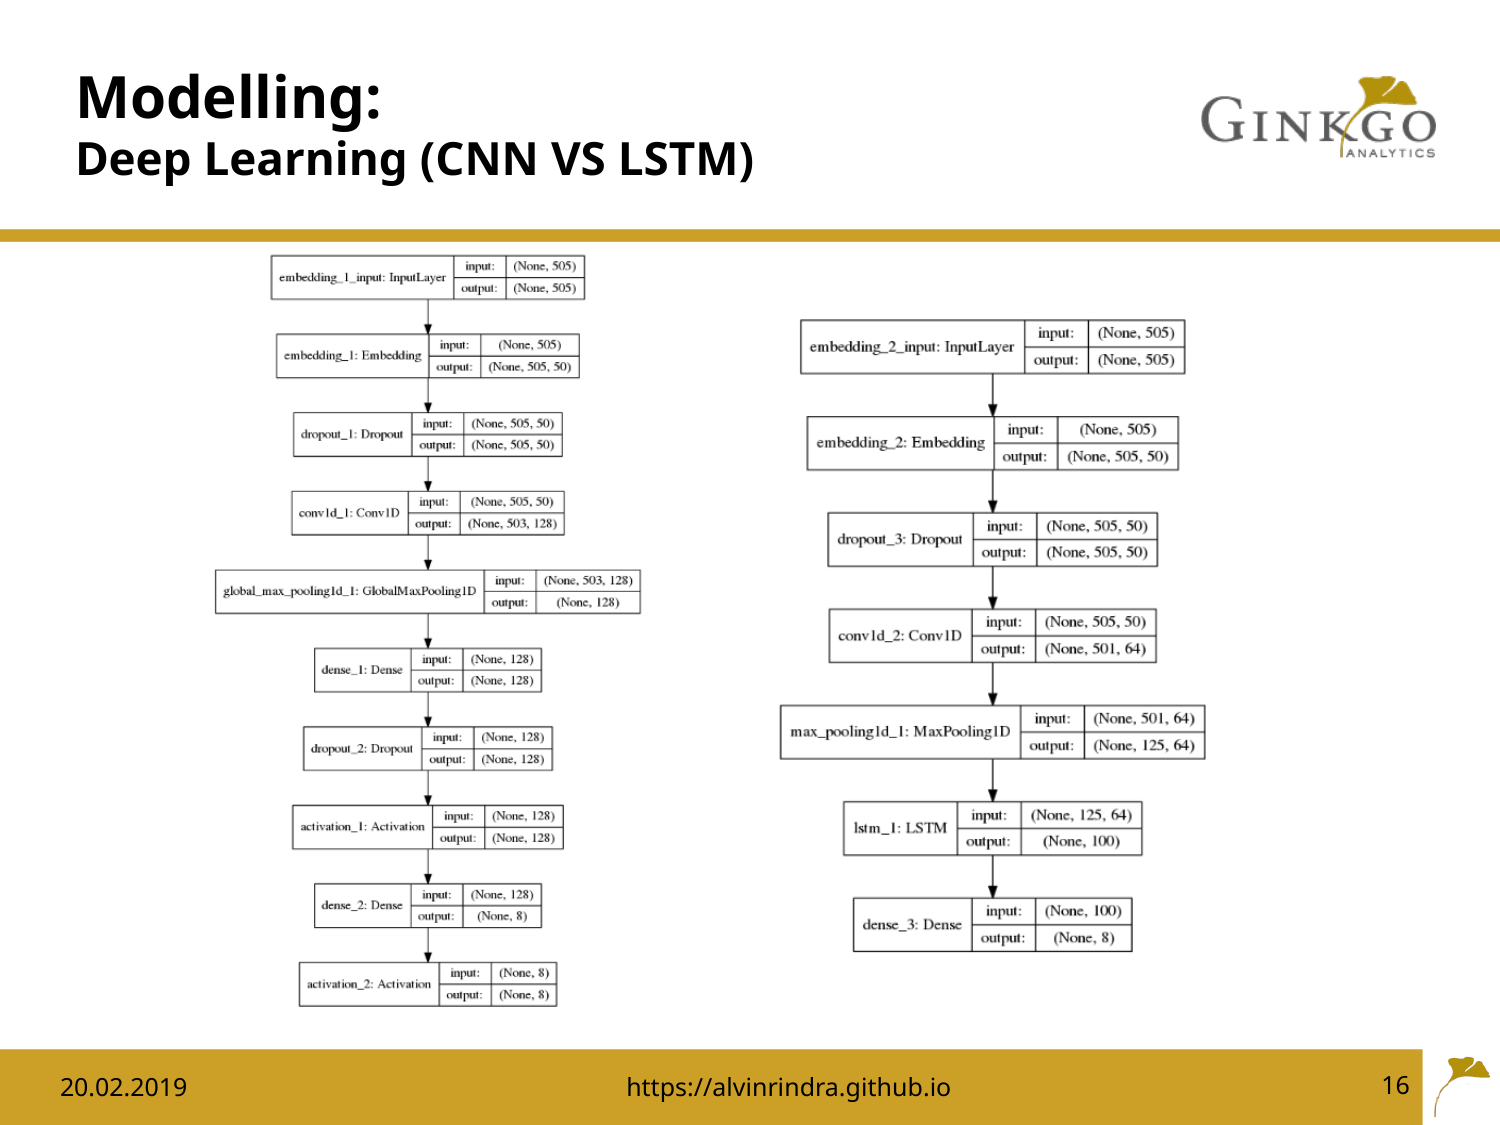

Modelling:
Deep Learning (CNN VS LSTM)
#
					https://alvinrindra.github.io
20.02.2019